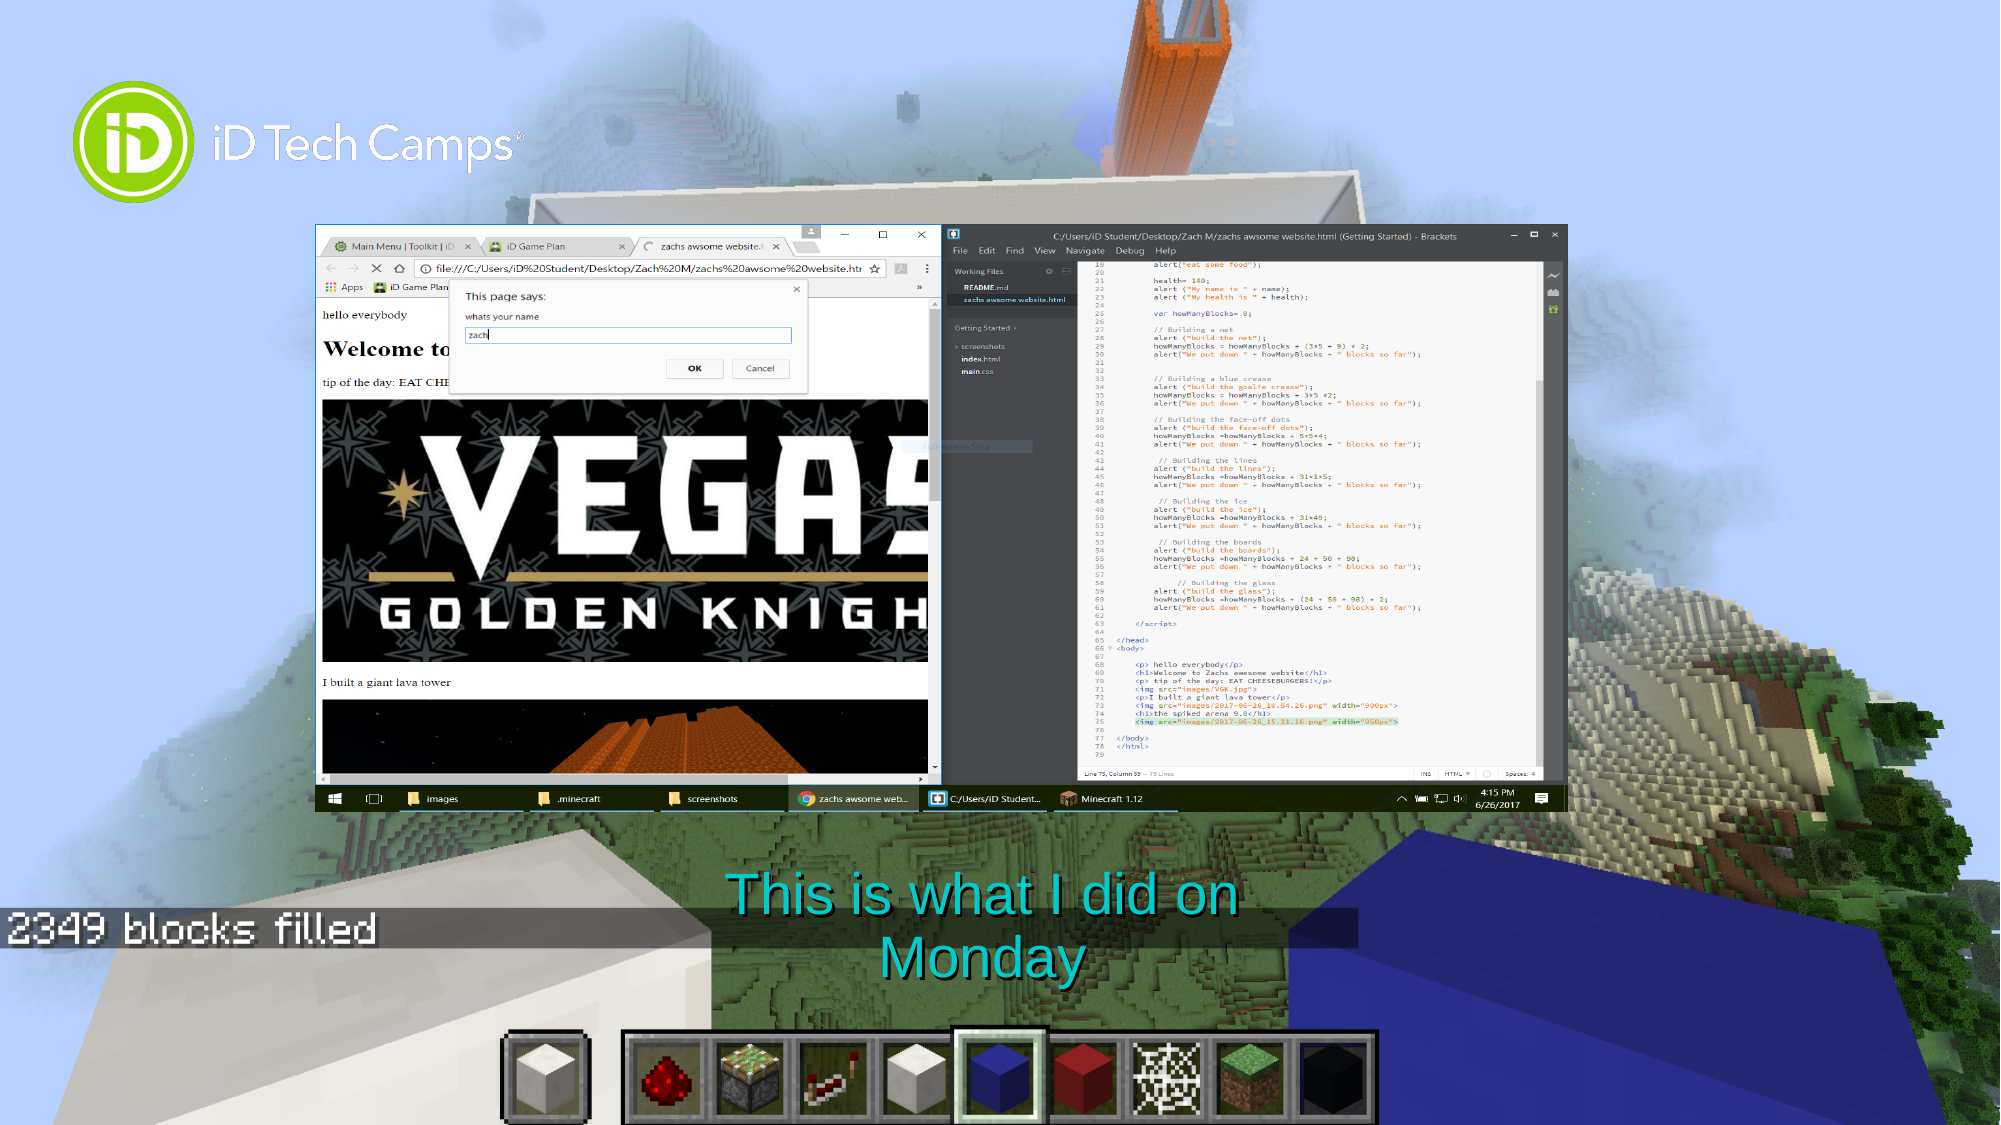

# Louisville Shelby Campus
This is what I did on Monday